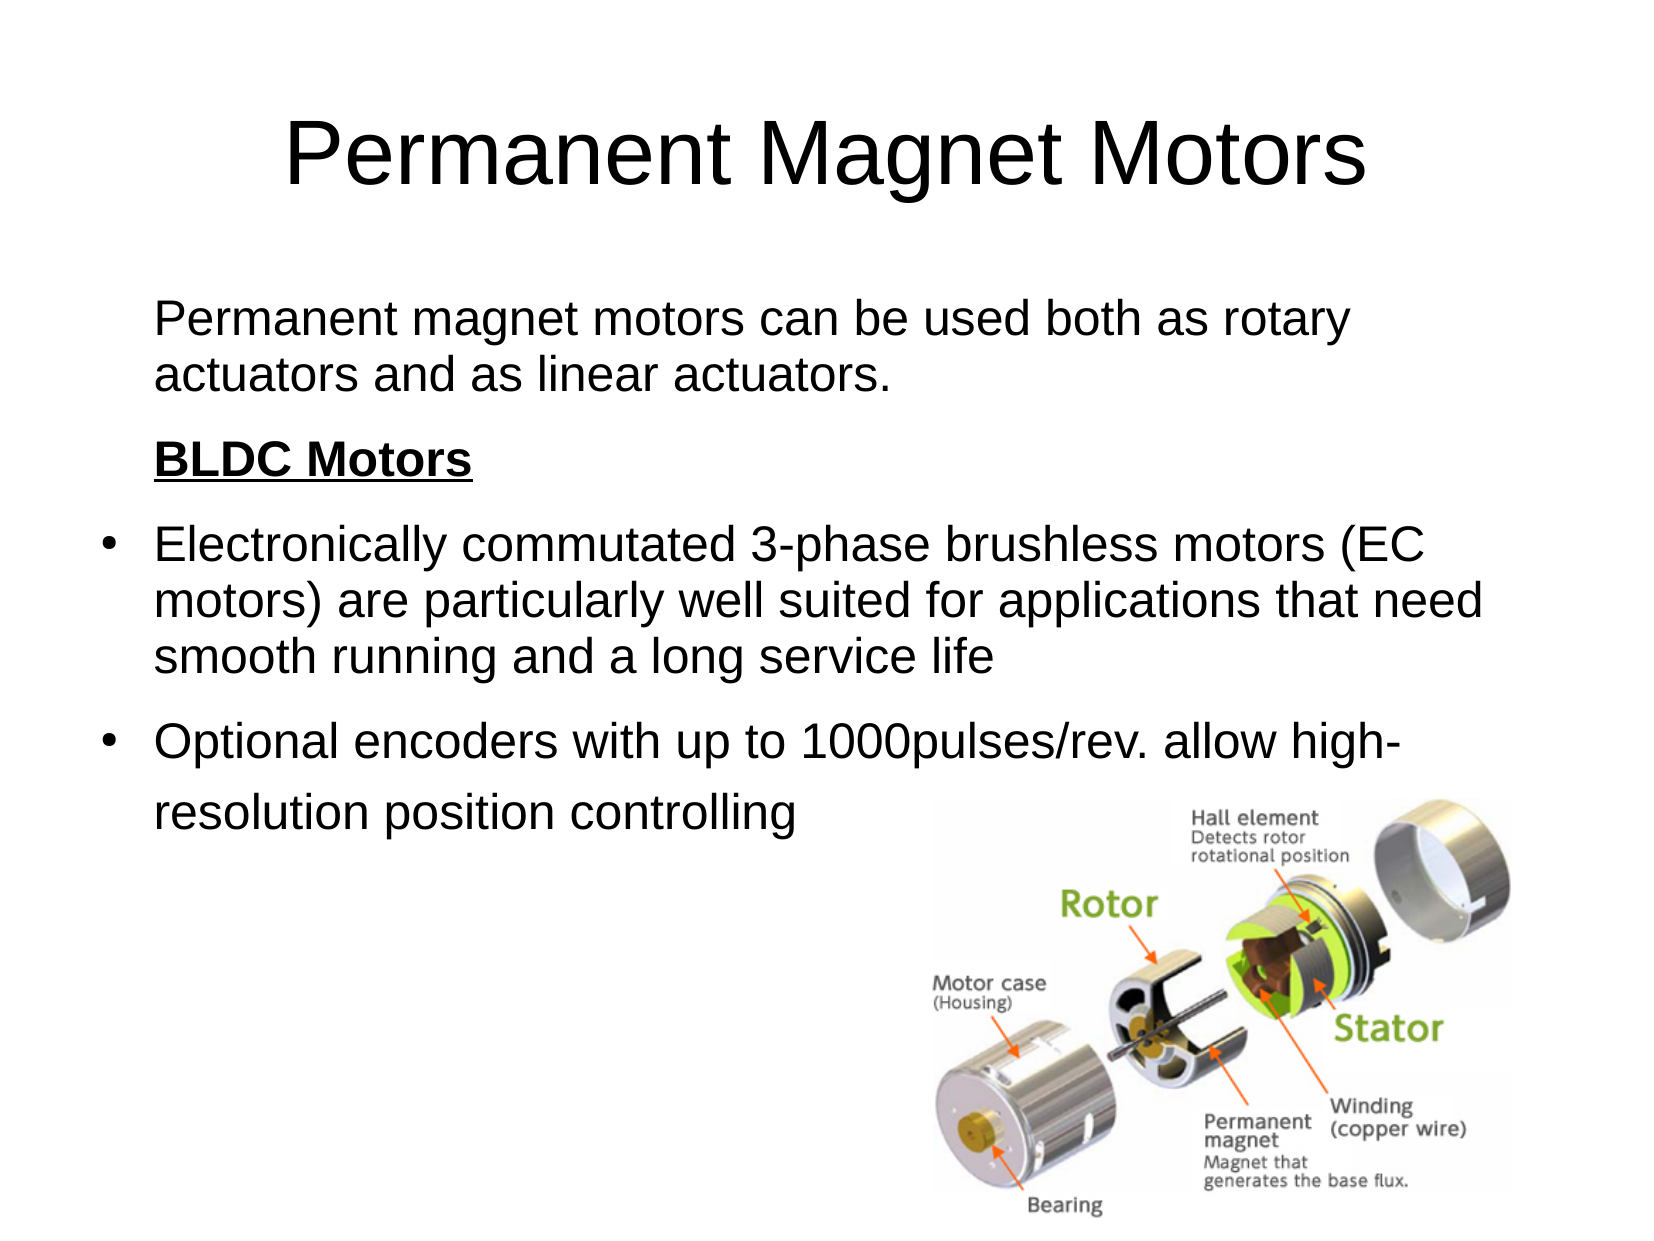

# Permanent Magnet Motors
Permanent magnet motors can be used both as rotary actuators and as linear actuators.
BLDC Motors
Electronically commutated 3-phase brushless motors (EC motors) are particularly well suited for applications that need smooth running and a long service life
Optional encoders with up to 1000pulses/rev. allow high-resolution position controlling